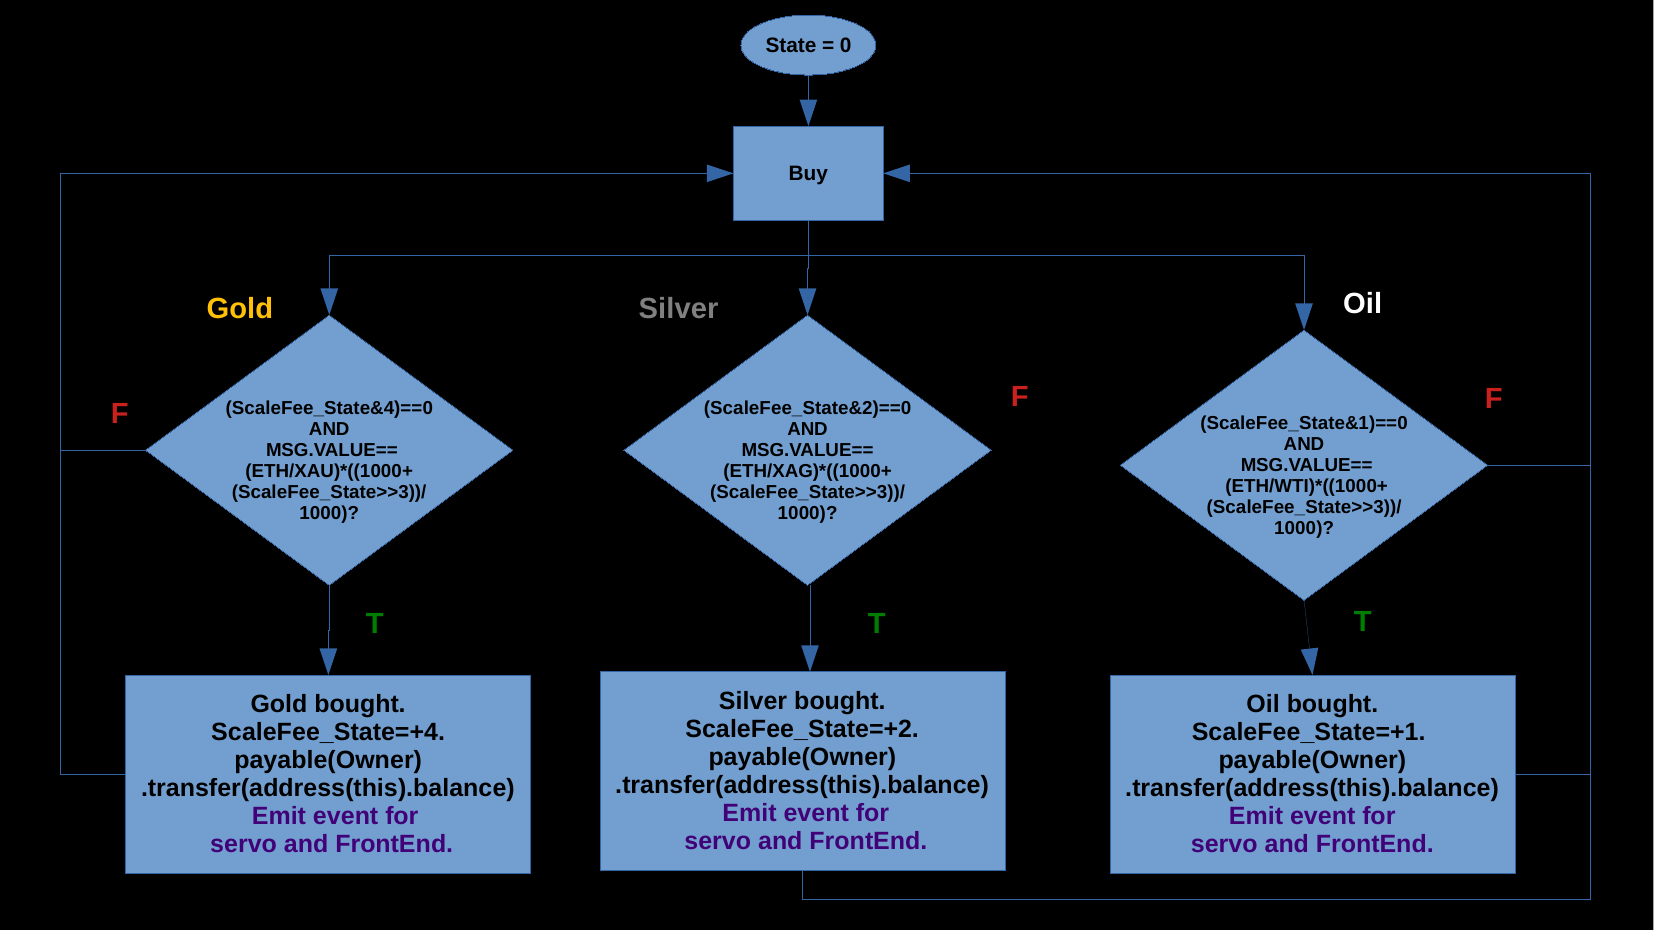

State = 0
Buy
 Oil
Gold
Silver
(ScaleFee_State&4)==0
AND
 MSG.VALUE==
(ETH/XAU)*((1000+
(ScaleFee_State>>3))/
1000)?
(ScaleFee_State&2)==0
AND
 MSG.VALUE==
(ETH/XAG)*((1000+
(ScaleFee_State>>3))/
1000)?
(ScaleFee_State&1)==0
AND
 MSG.VALUE==
 (ETH/WTI)*((1000+
(ScaleFee_State>>3))/
1000)?
F
F
F
T
T
T
Silver bought.
ScaleFee_State=+2.
payable(Owner)
.transfer(address(this).balance)
 Emit event for
 servo and FrontEnd.
Gold bought.
ScaleFee_State=+4.
payable(Owner)
.transfer(address(this).balance)
 Emit event for
 servo and FrontEnd.
Oil bought.
ScaleFee_State=+1.
payable(Owner)
.transfer(address(this).balance)
 Emit event for
servo and FrontEnd.